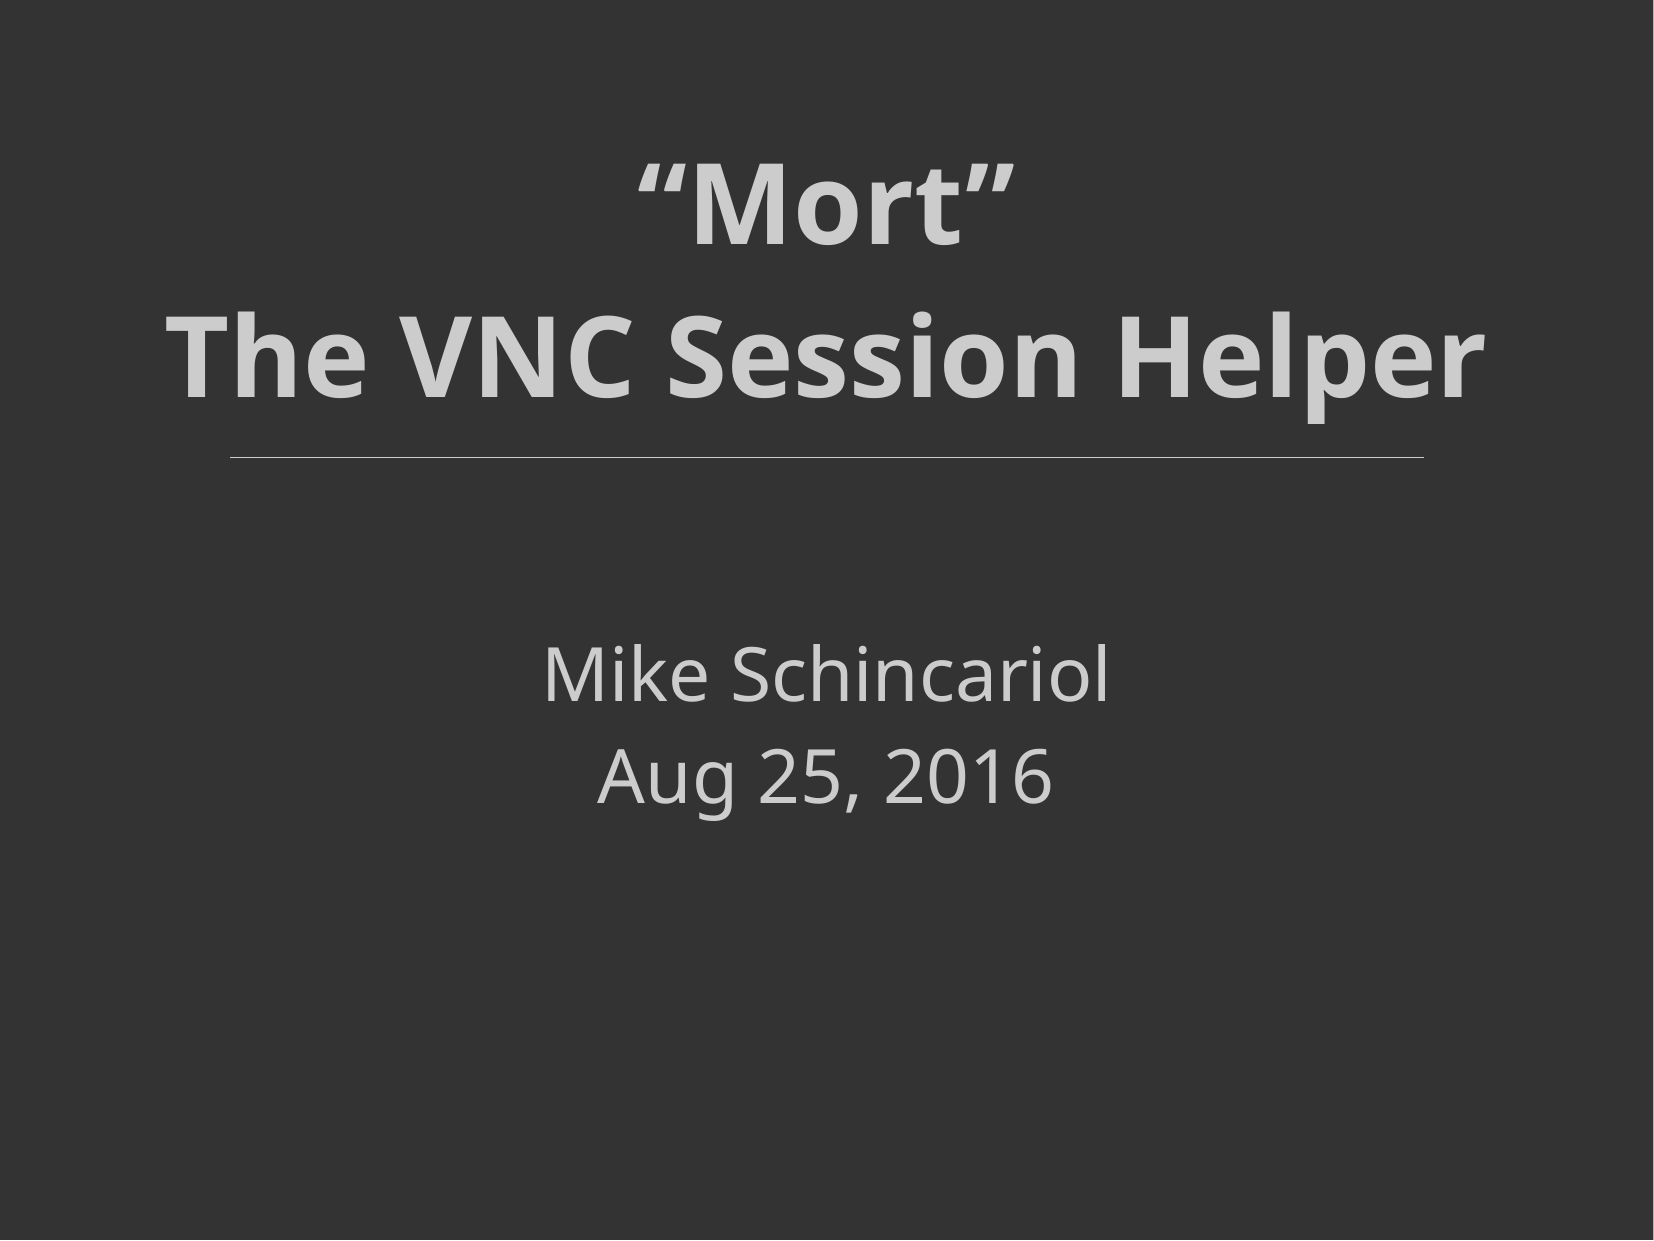

# “Mort” The VNC Session Helper
Mike Schincariol
Aug 25, 2016